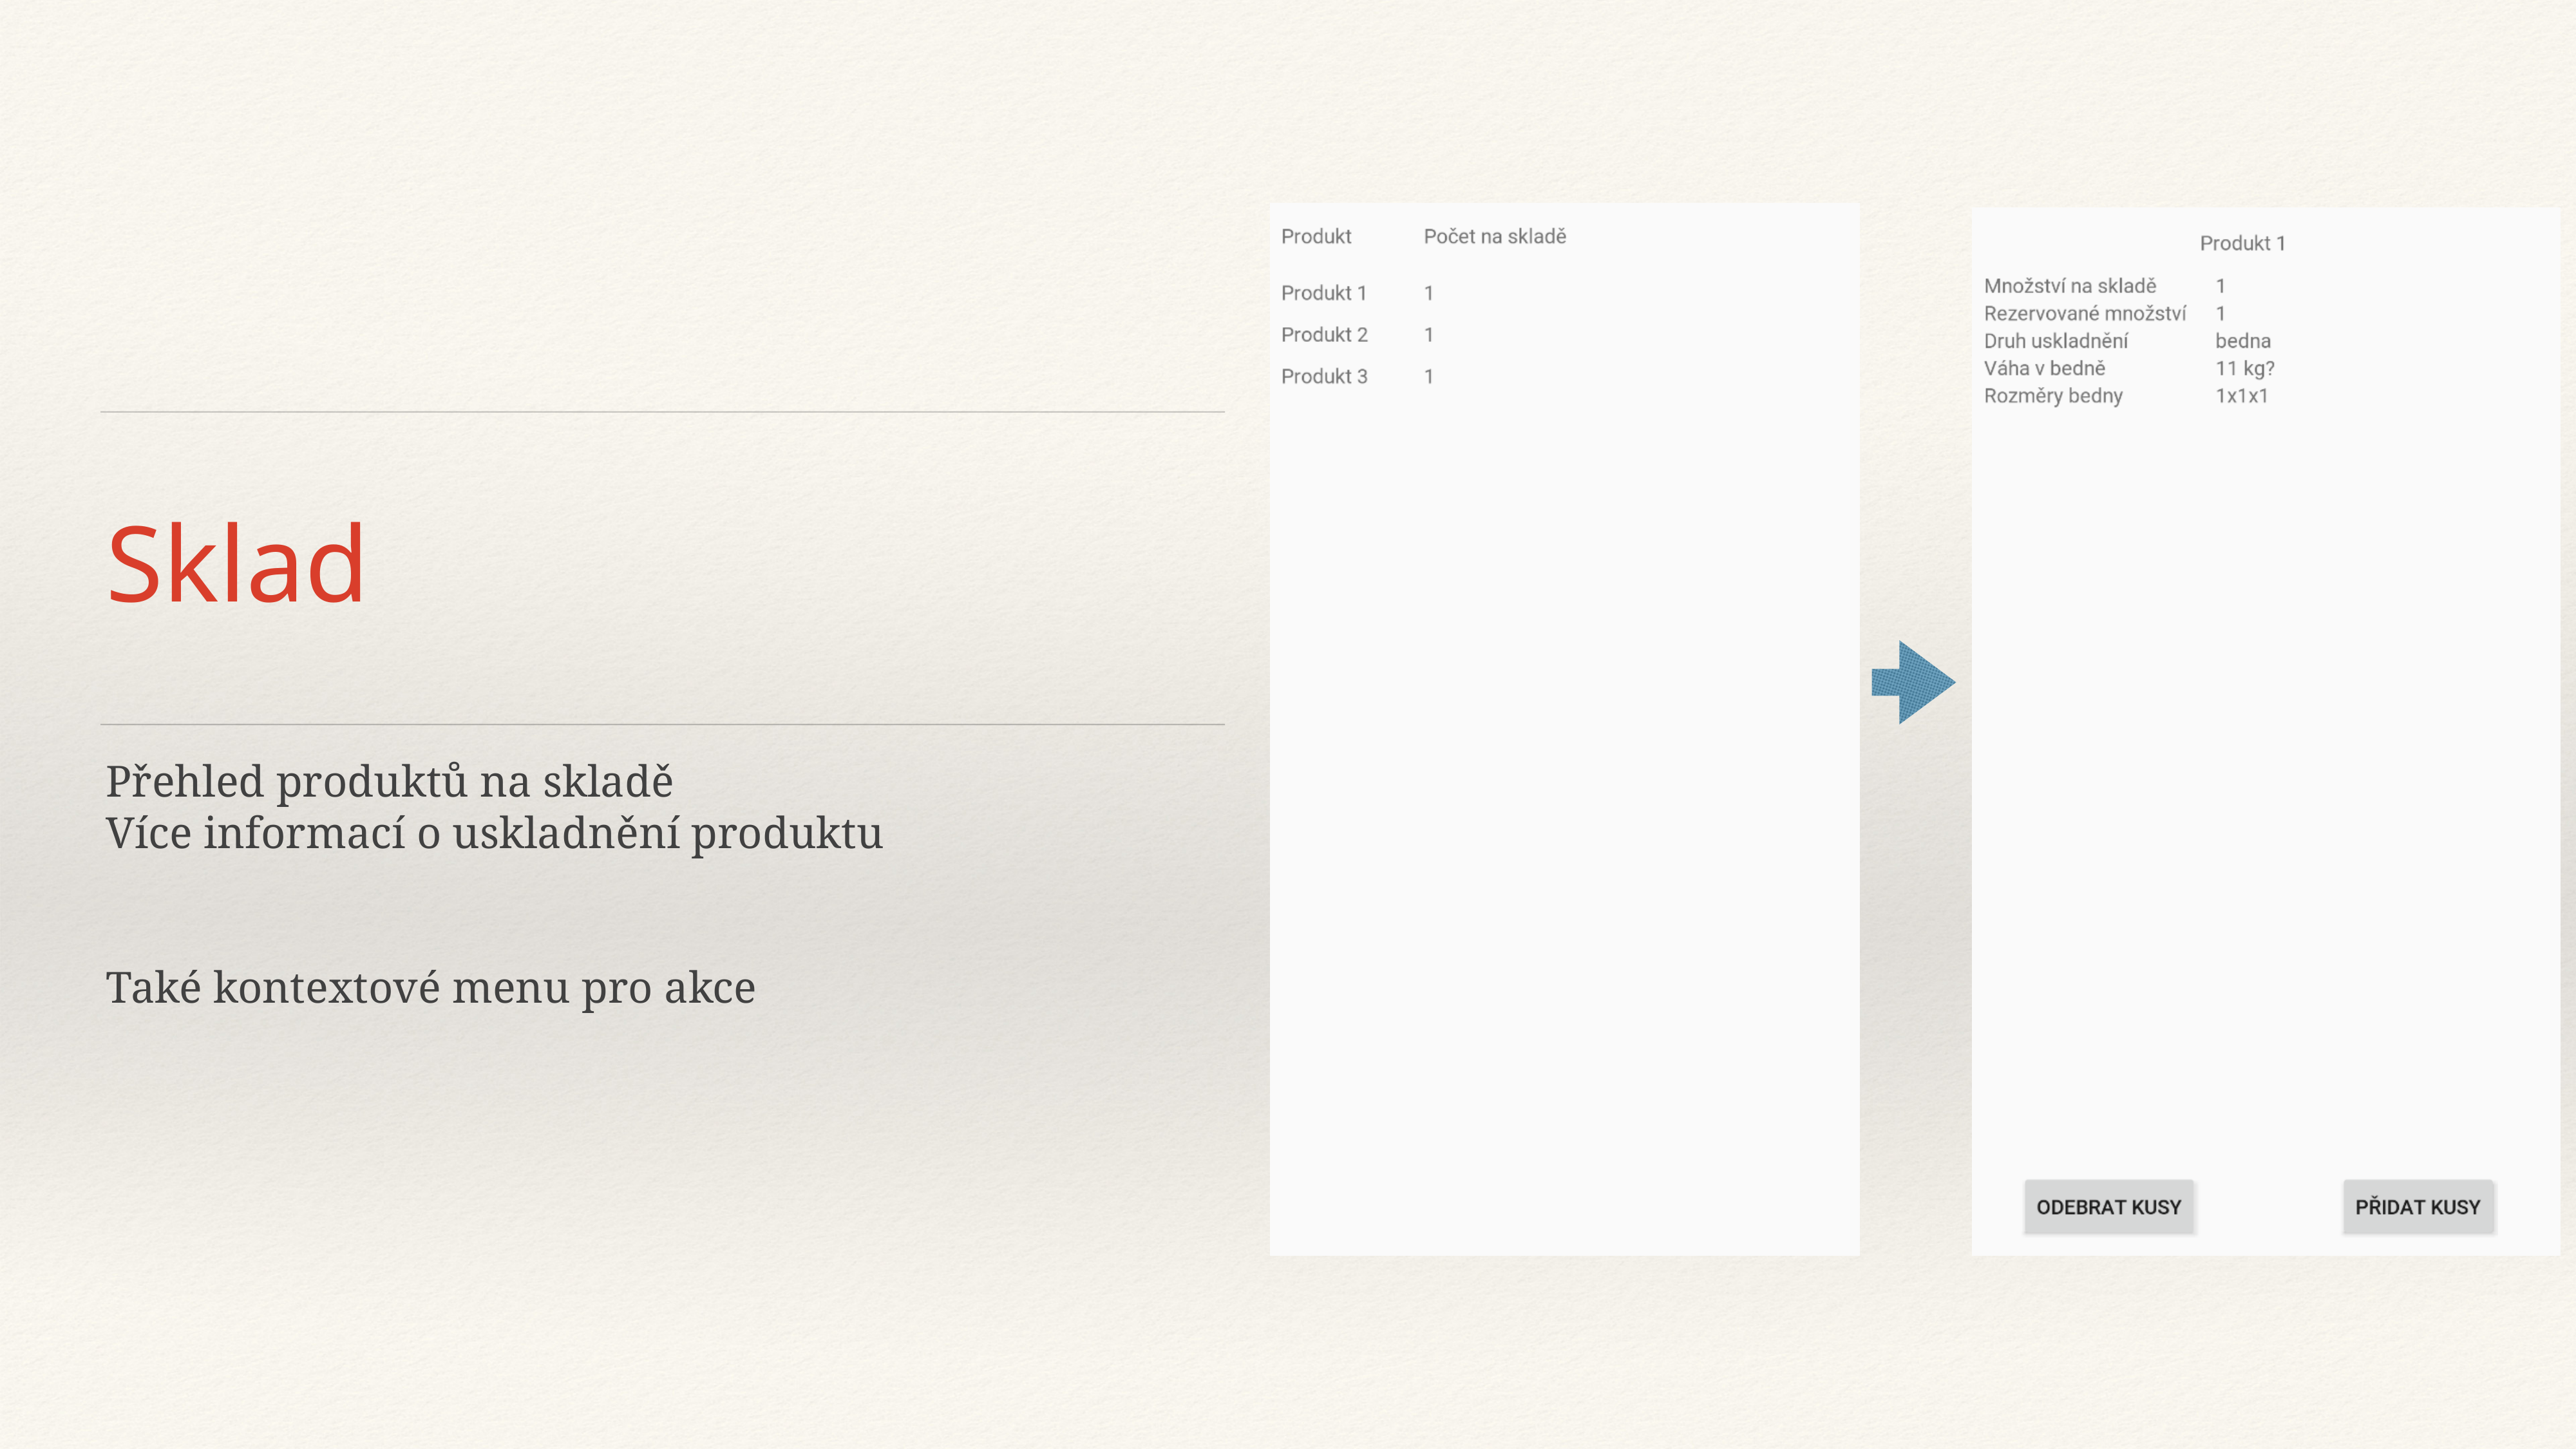

# Sklad
Přehled produktů na skladě
Více informací o uskladnění produktu
Také kontextové menu pro akce